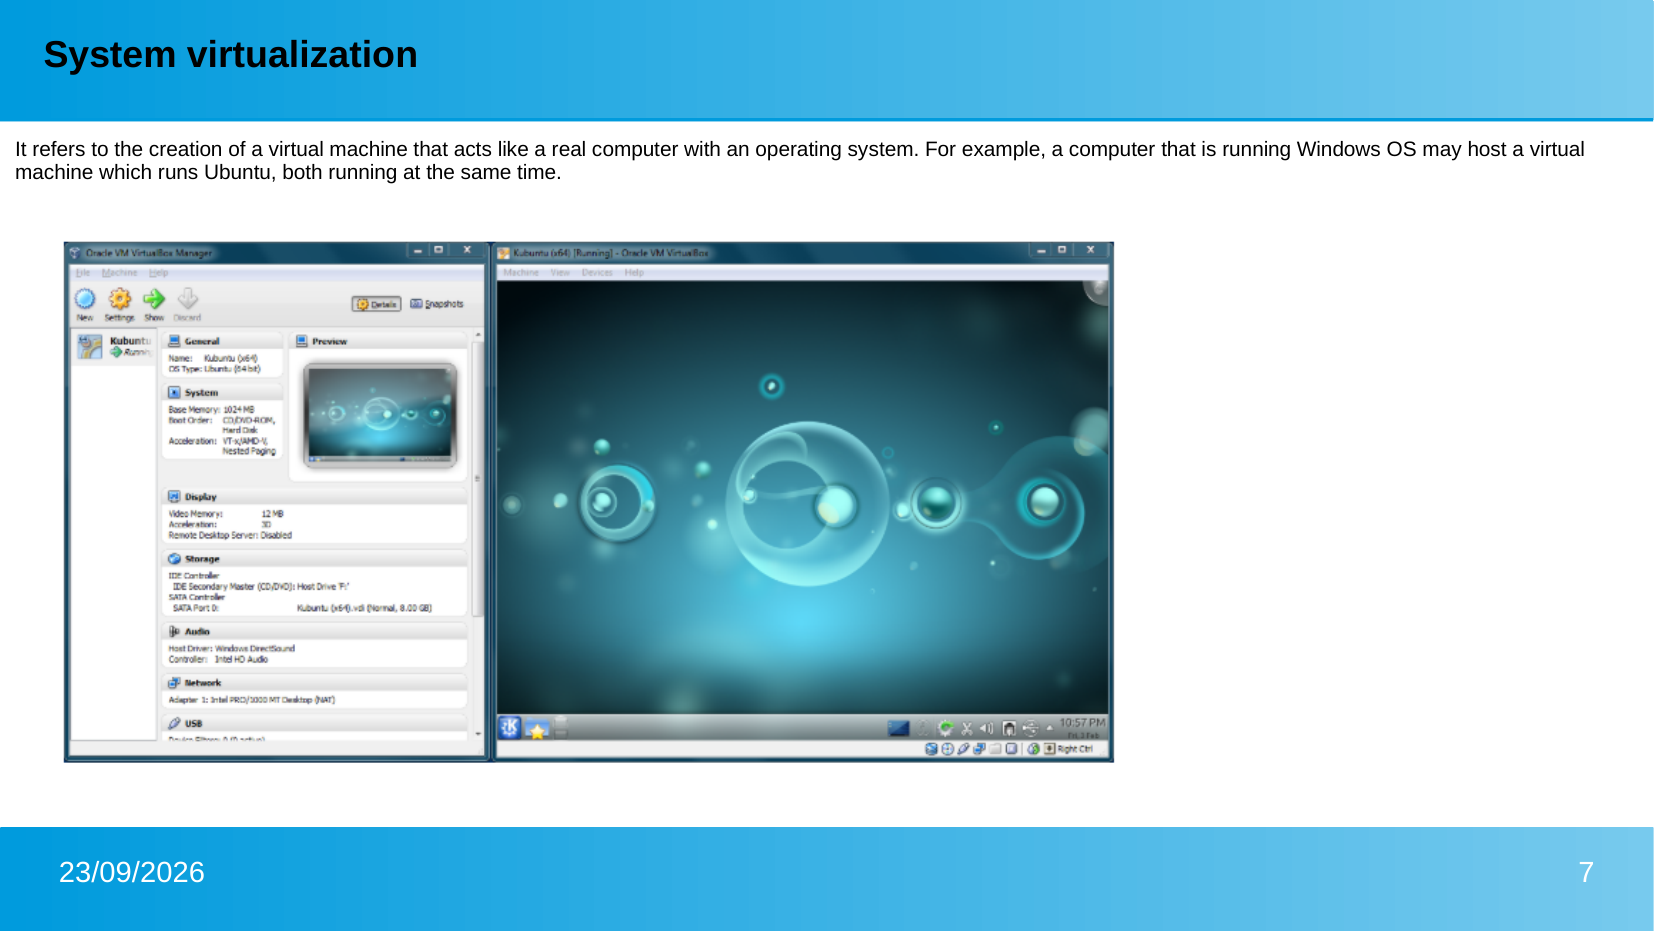

System virtualization
It refers to the creation of a virtual machine that acts like a real computer with an operating system. For example, a computer that is running Windows OS may host a virtual machine which runs Ubuntu, both running at the same time.
7